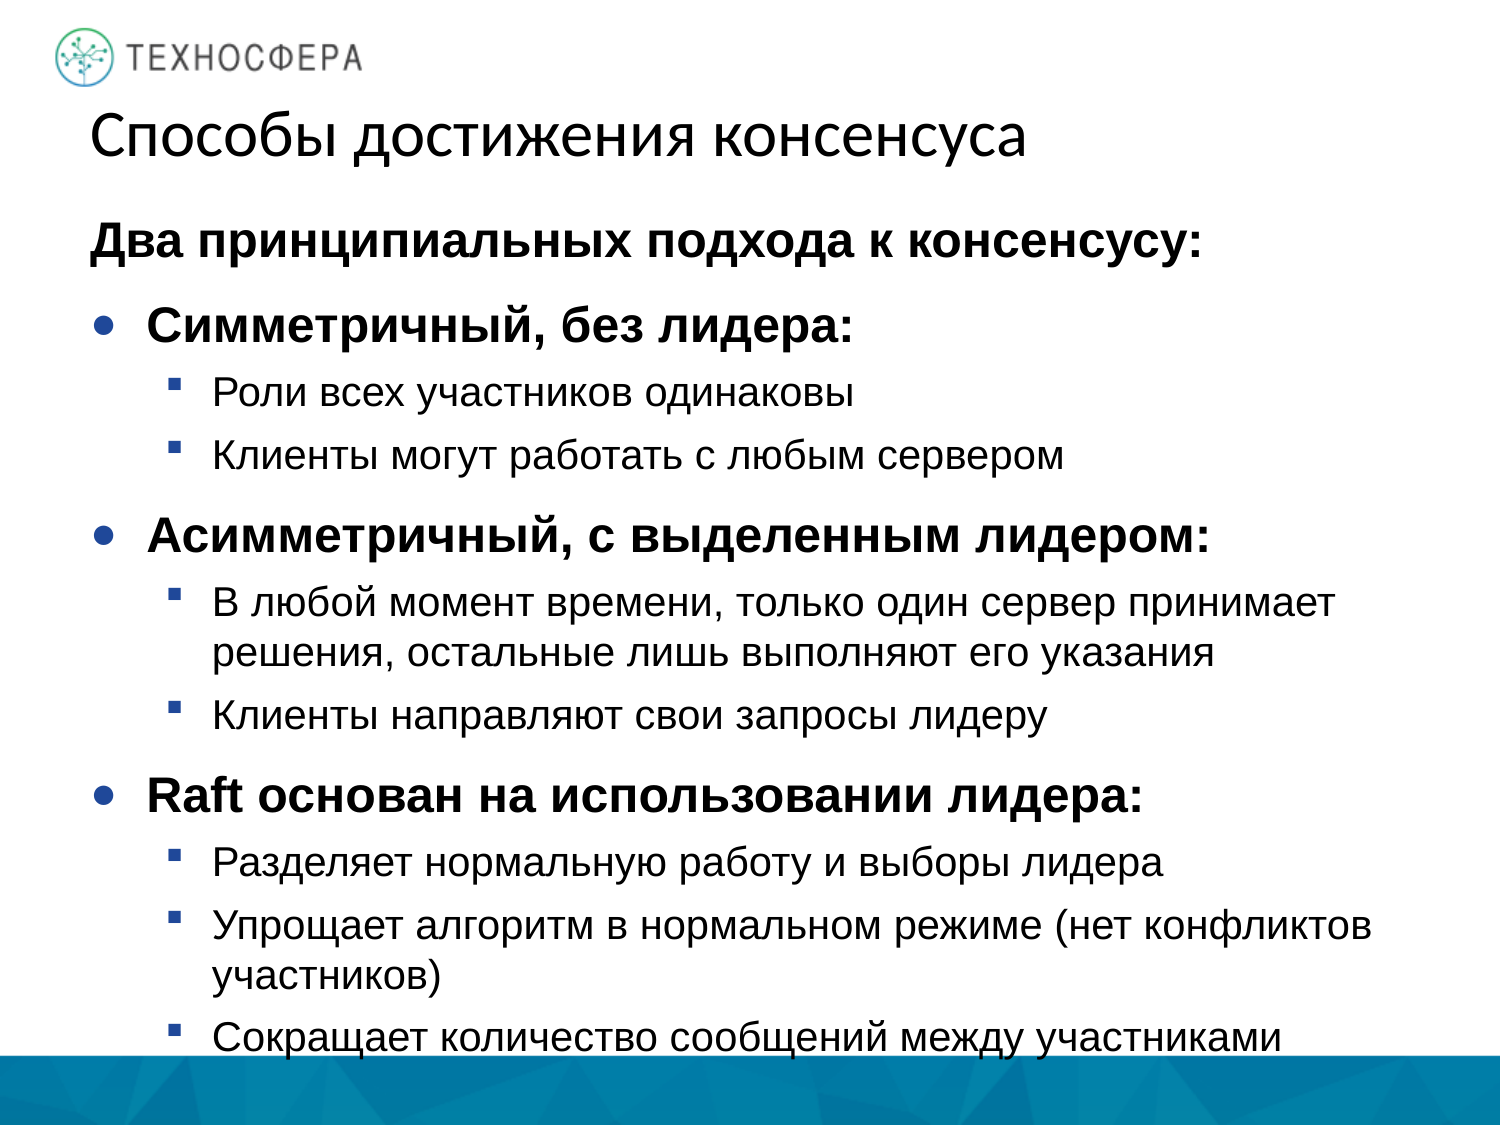

Способы достижения консенсуса
# Два принципиальных подхода к консенсусу:
Симметричный, без лидера:
Роли всех участников одинаковы
Клиенты могут работать с любым сервером
Асимметричный, с выделенным лидером:
В любой момент времени, только один сервер принимает решения, остальные лишь выполняют его указания
Клиенты направляют свои запросы лидеру
Raft основан на использовании лидера:
Разделяет нормальную работу и выборы лидера
Упрощает алгоритм в нормальном режиме (нет конфликтов участников)
Сокращает количество сообщений между участниками